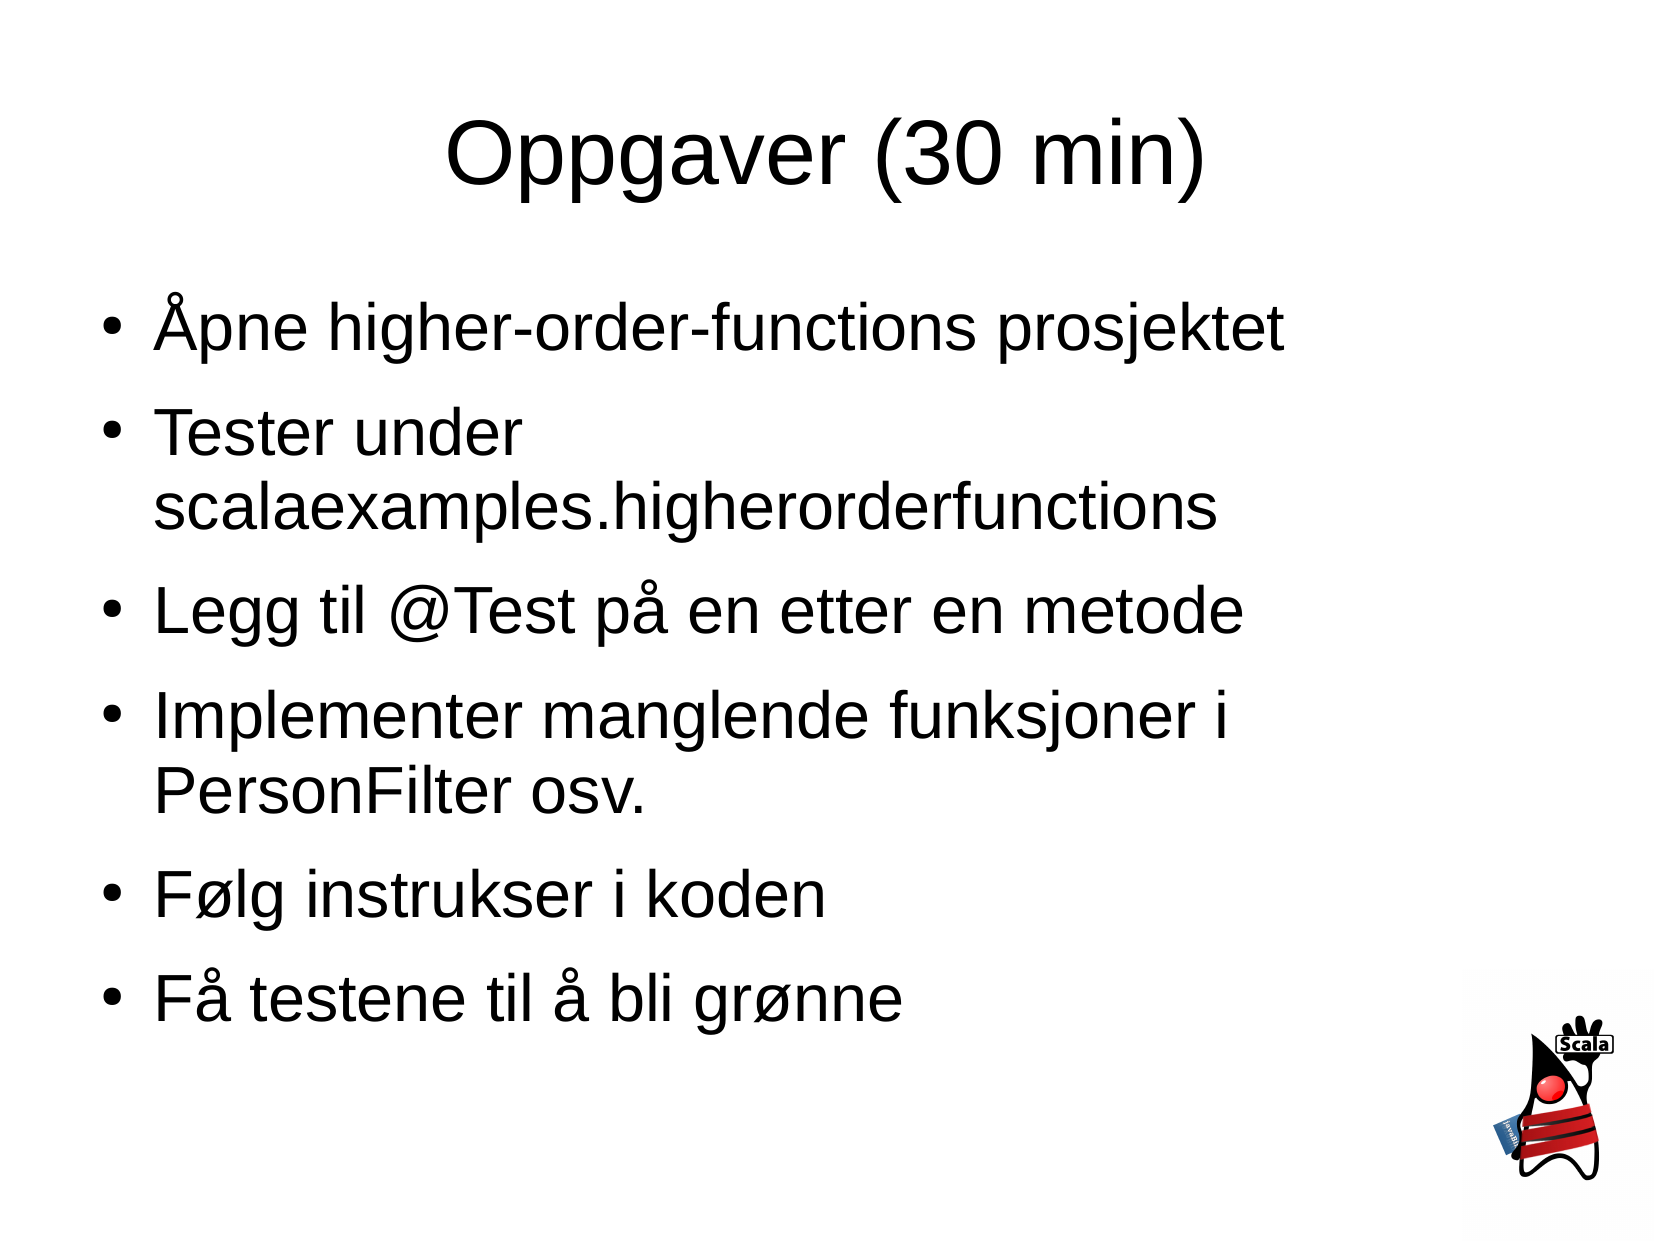

# Oppgaver (30 min)
Åpne higher-order-functions prosjektet
Tester under scalaexamples.higherorderfunctions
Legg til @Test på en etter en metode
Implementer manglende funksjoner i PersonFilter osv.
Følg instrukser i koden
Få testene til å bli grønne